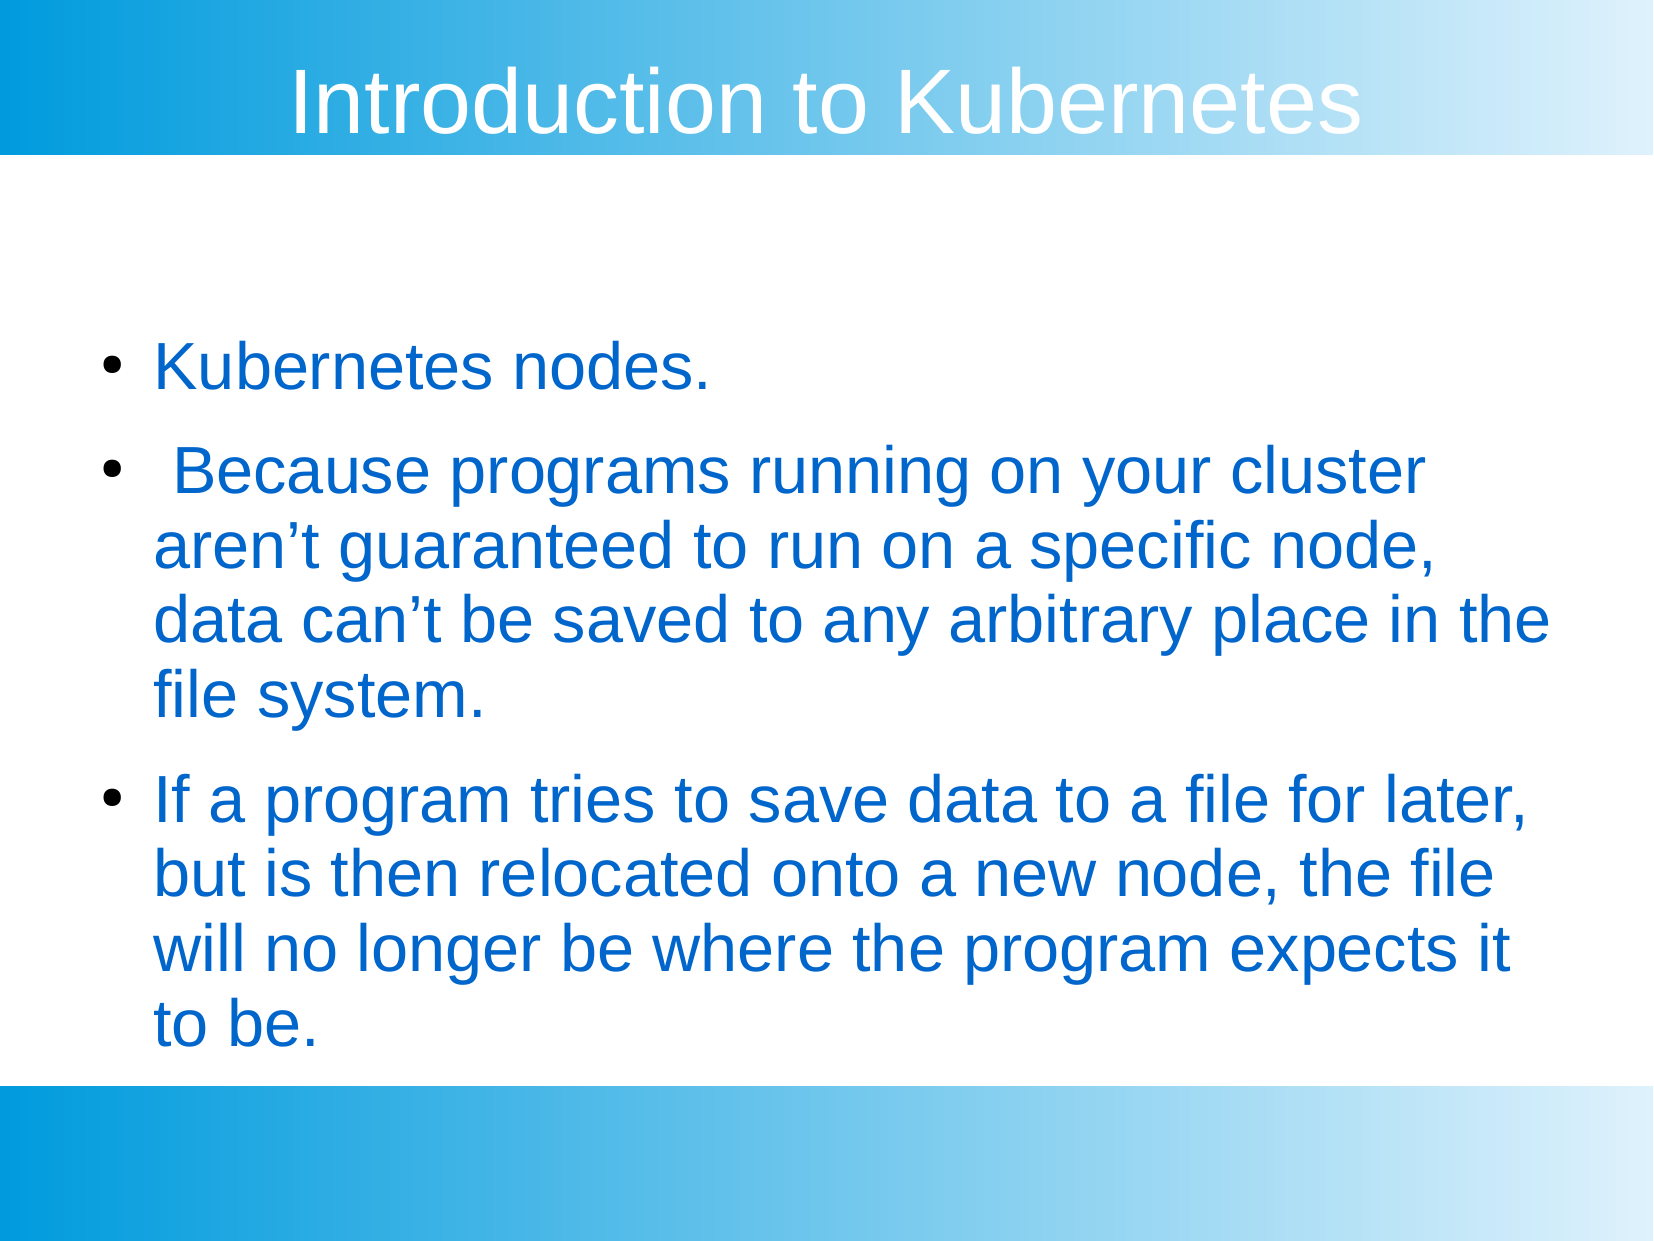

# Introduction to Kubernetes
Kubernetes nodes.
 Because programs running on your cluster aren’t guaranteed to run on a specific node, data can’t be saved to any arbitrary place in the file system.
If a program tries to save data to a file for later, but is then relocated onto a new node, the file will no longer be where the program expects it to be.